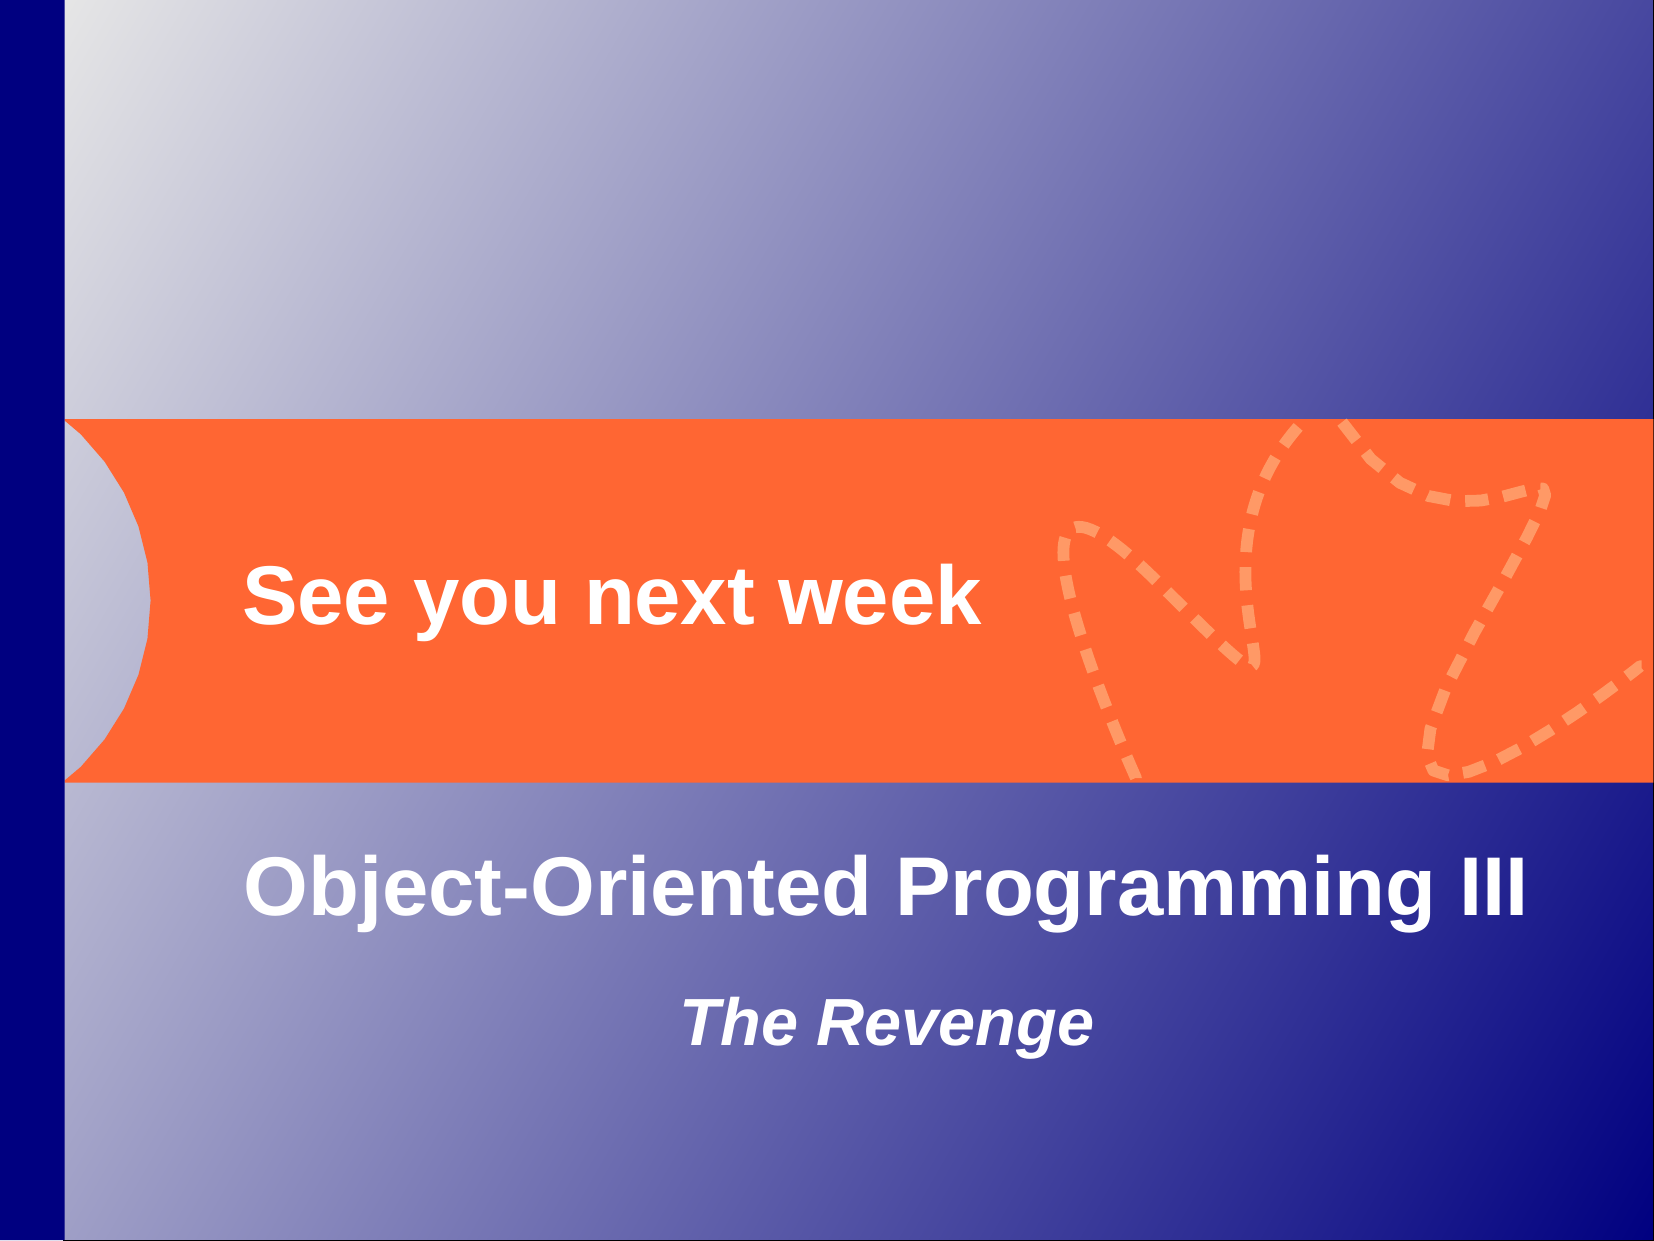

# See you next week
Object-Oriented Programming III
The Revenge